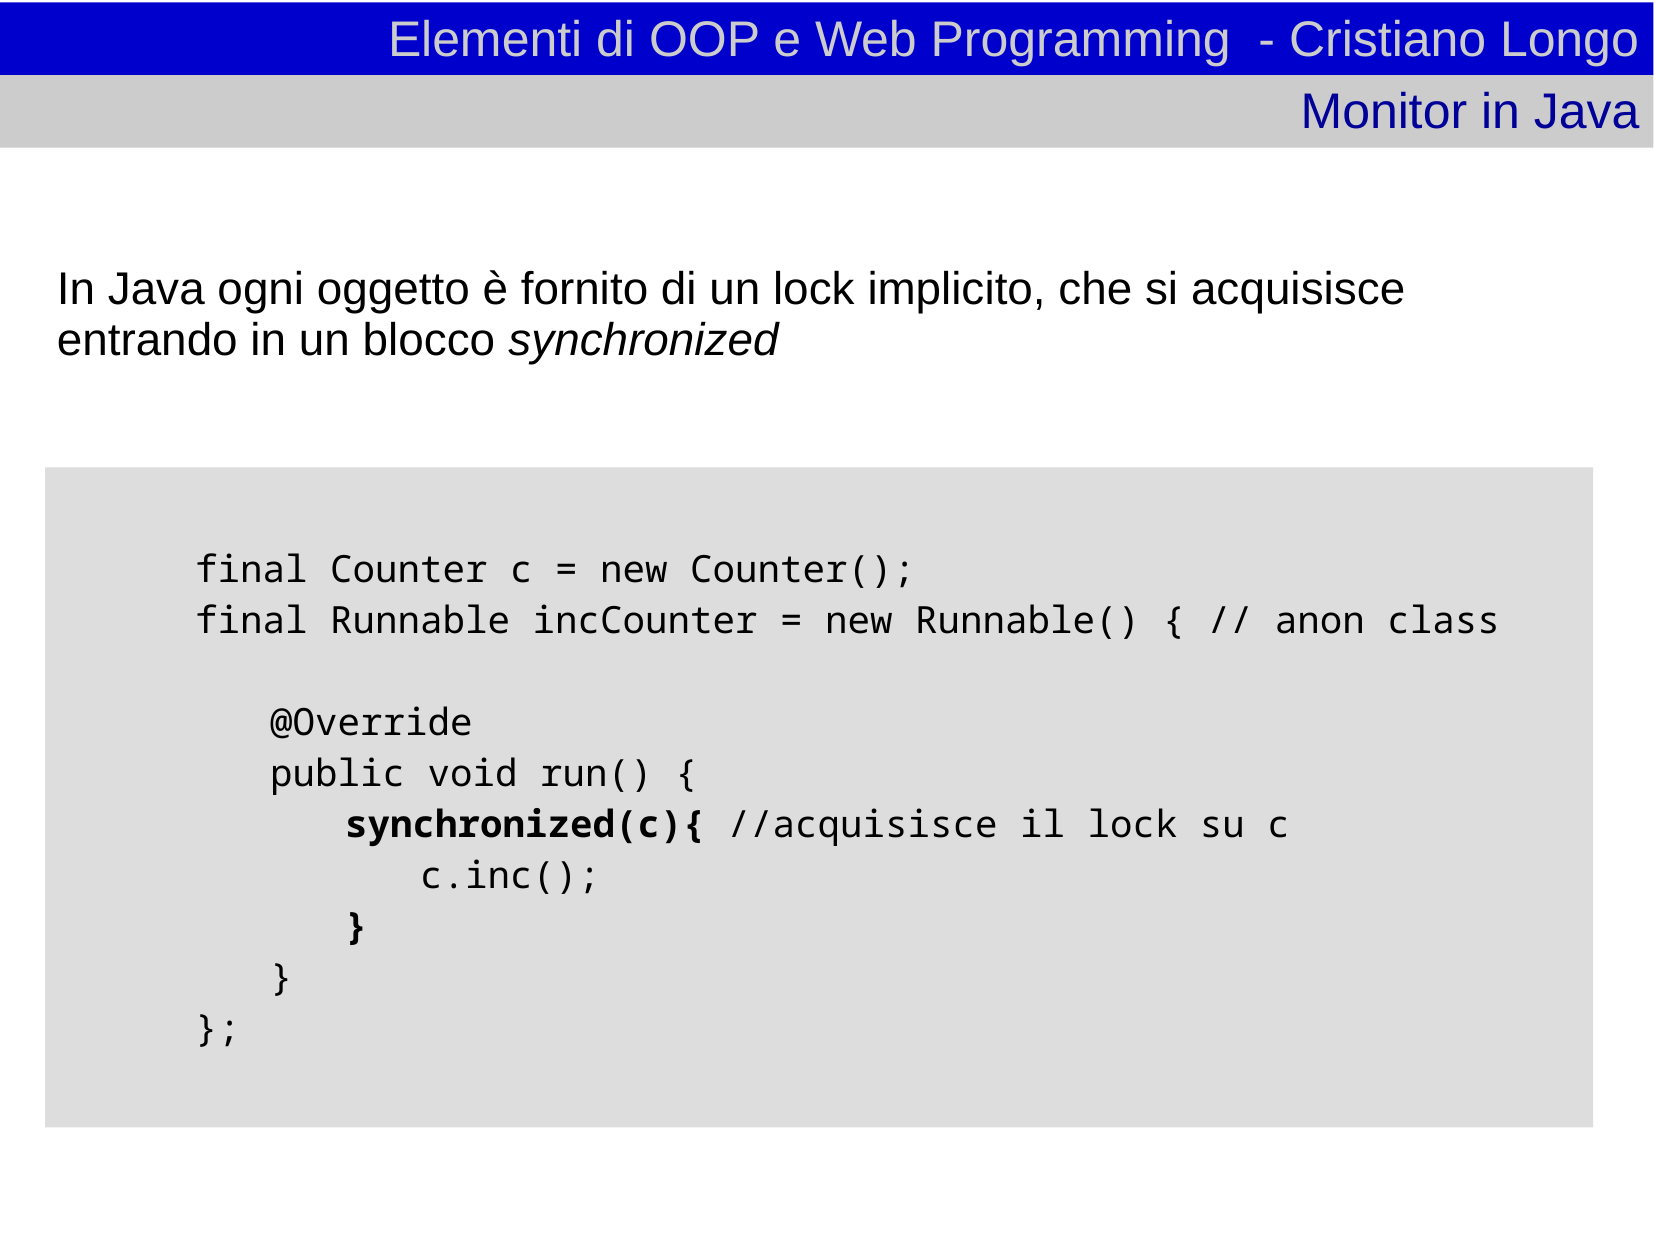

# Elementi di OOP e Web Programming - Cristiano Longo
Monitor in Java
In Java ogni oggetto è fornito di un lock implicito, che si acquisisce entrando in un blocco synchronized
		final Counter c = new Counter();
		final Runnable incCounter = new Runnable() { // anon class
			@Override
			public void run() {
				synchronized(c){ //acquisisce il lock su c
					c.inc();
				}
			}
		};